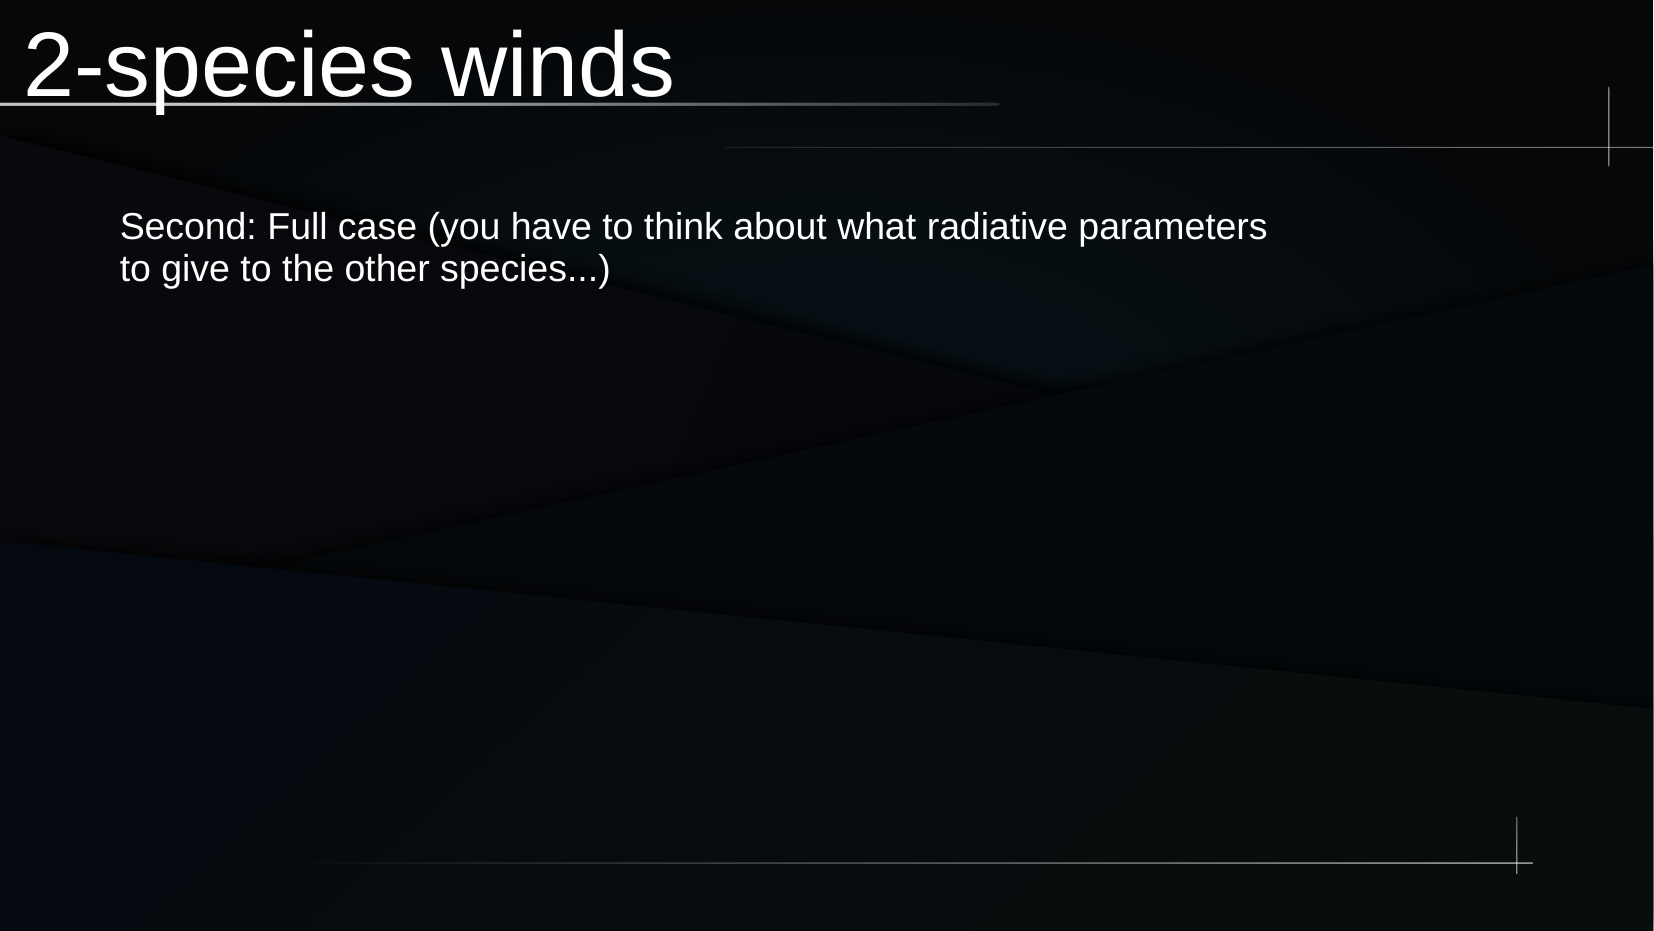

# 2-species winds
Second: Full case (you have to think about what radiative parameters to give to the other species...)